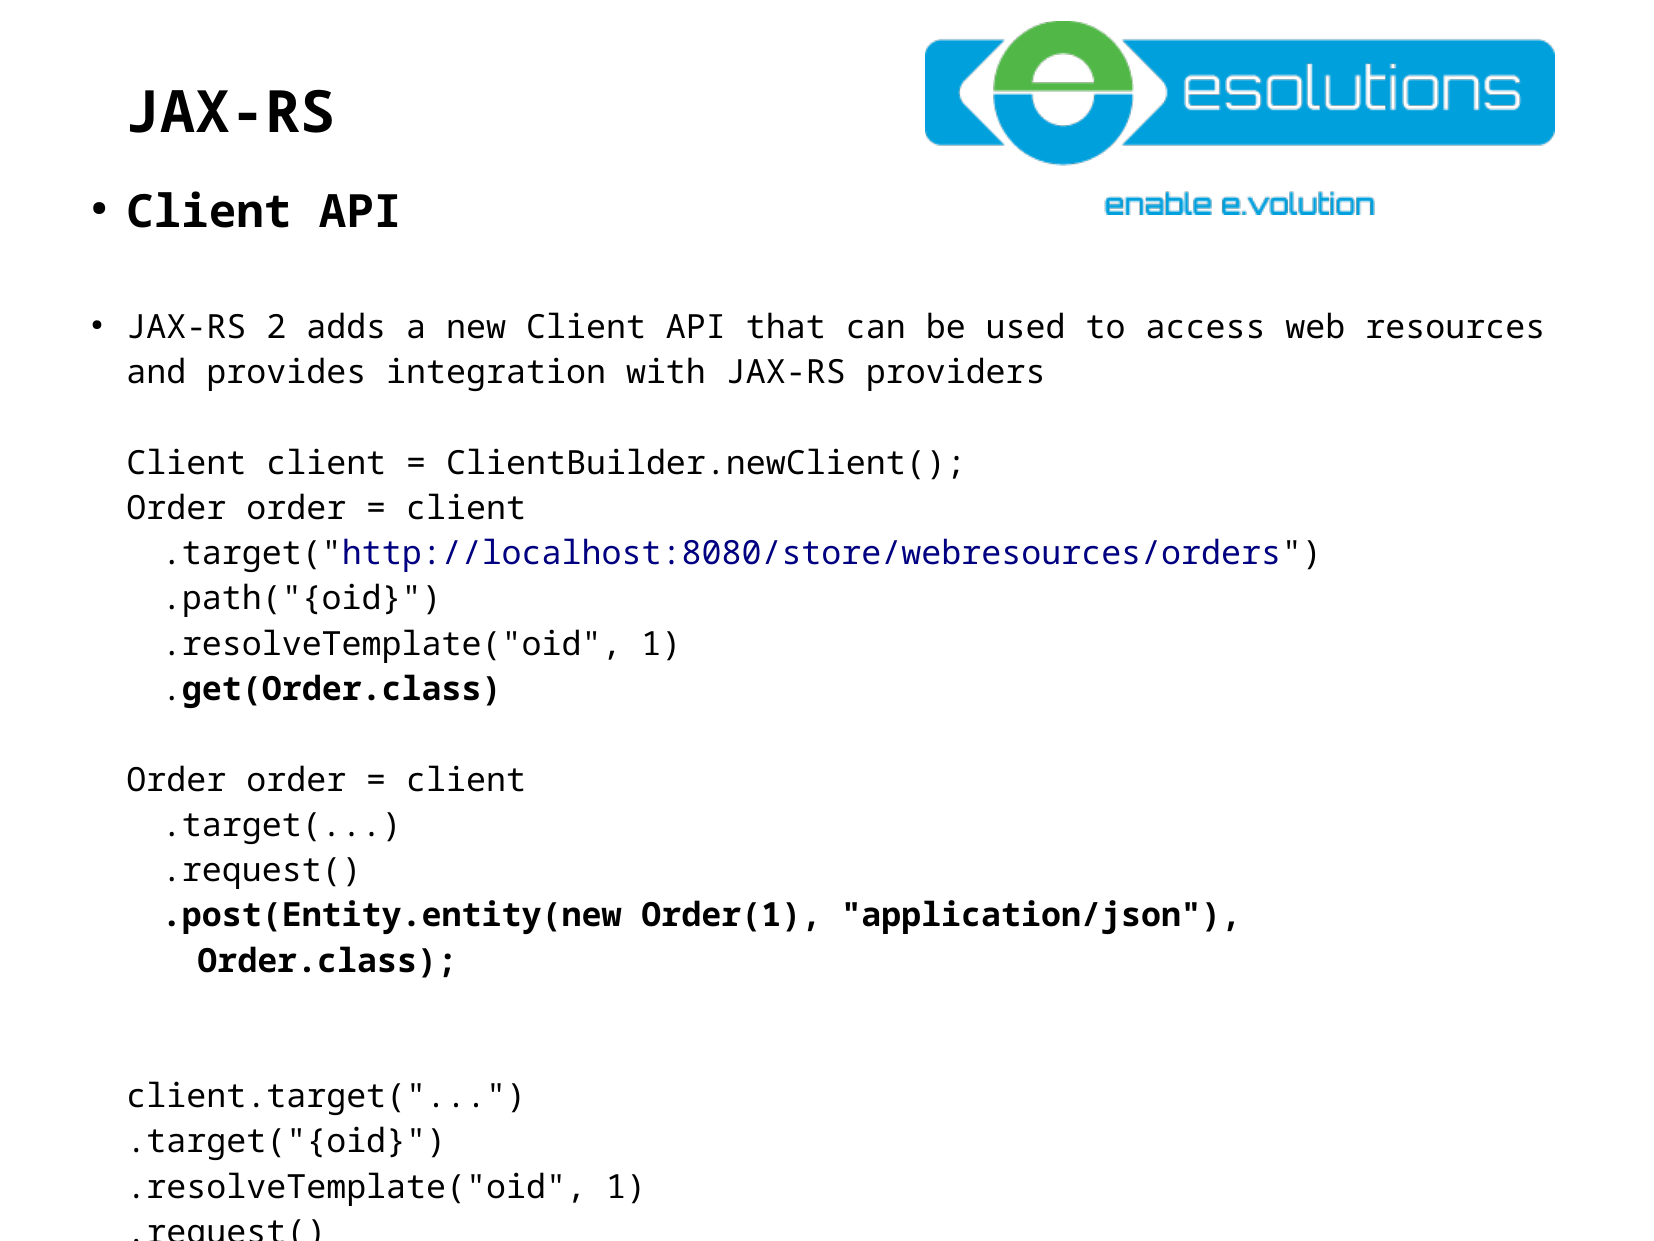

JAX-RS
# Client API
JAX-RS 2 adds a new Client API that can be used to access web resources
and provides integration with JAX-RS providers
Client client = ClientBuilder.newClient();
Order order = client
.target("http://localhost:8080/store/webresources/orders")
.path("{oid}")
.resolveTemplate("oid", 1)
.get(Order.class)
Order order = client
.target(...)
.request()
.post(Entity.entity(new Order(1), "application/json"),
Order.class);
client.target("...")
.target("{oid}")
.resolveTemplate("oid", 1)
.request()
.delete();